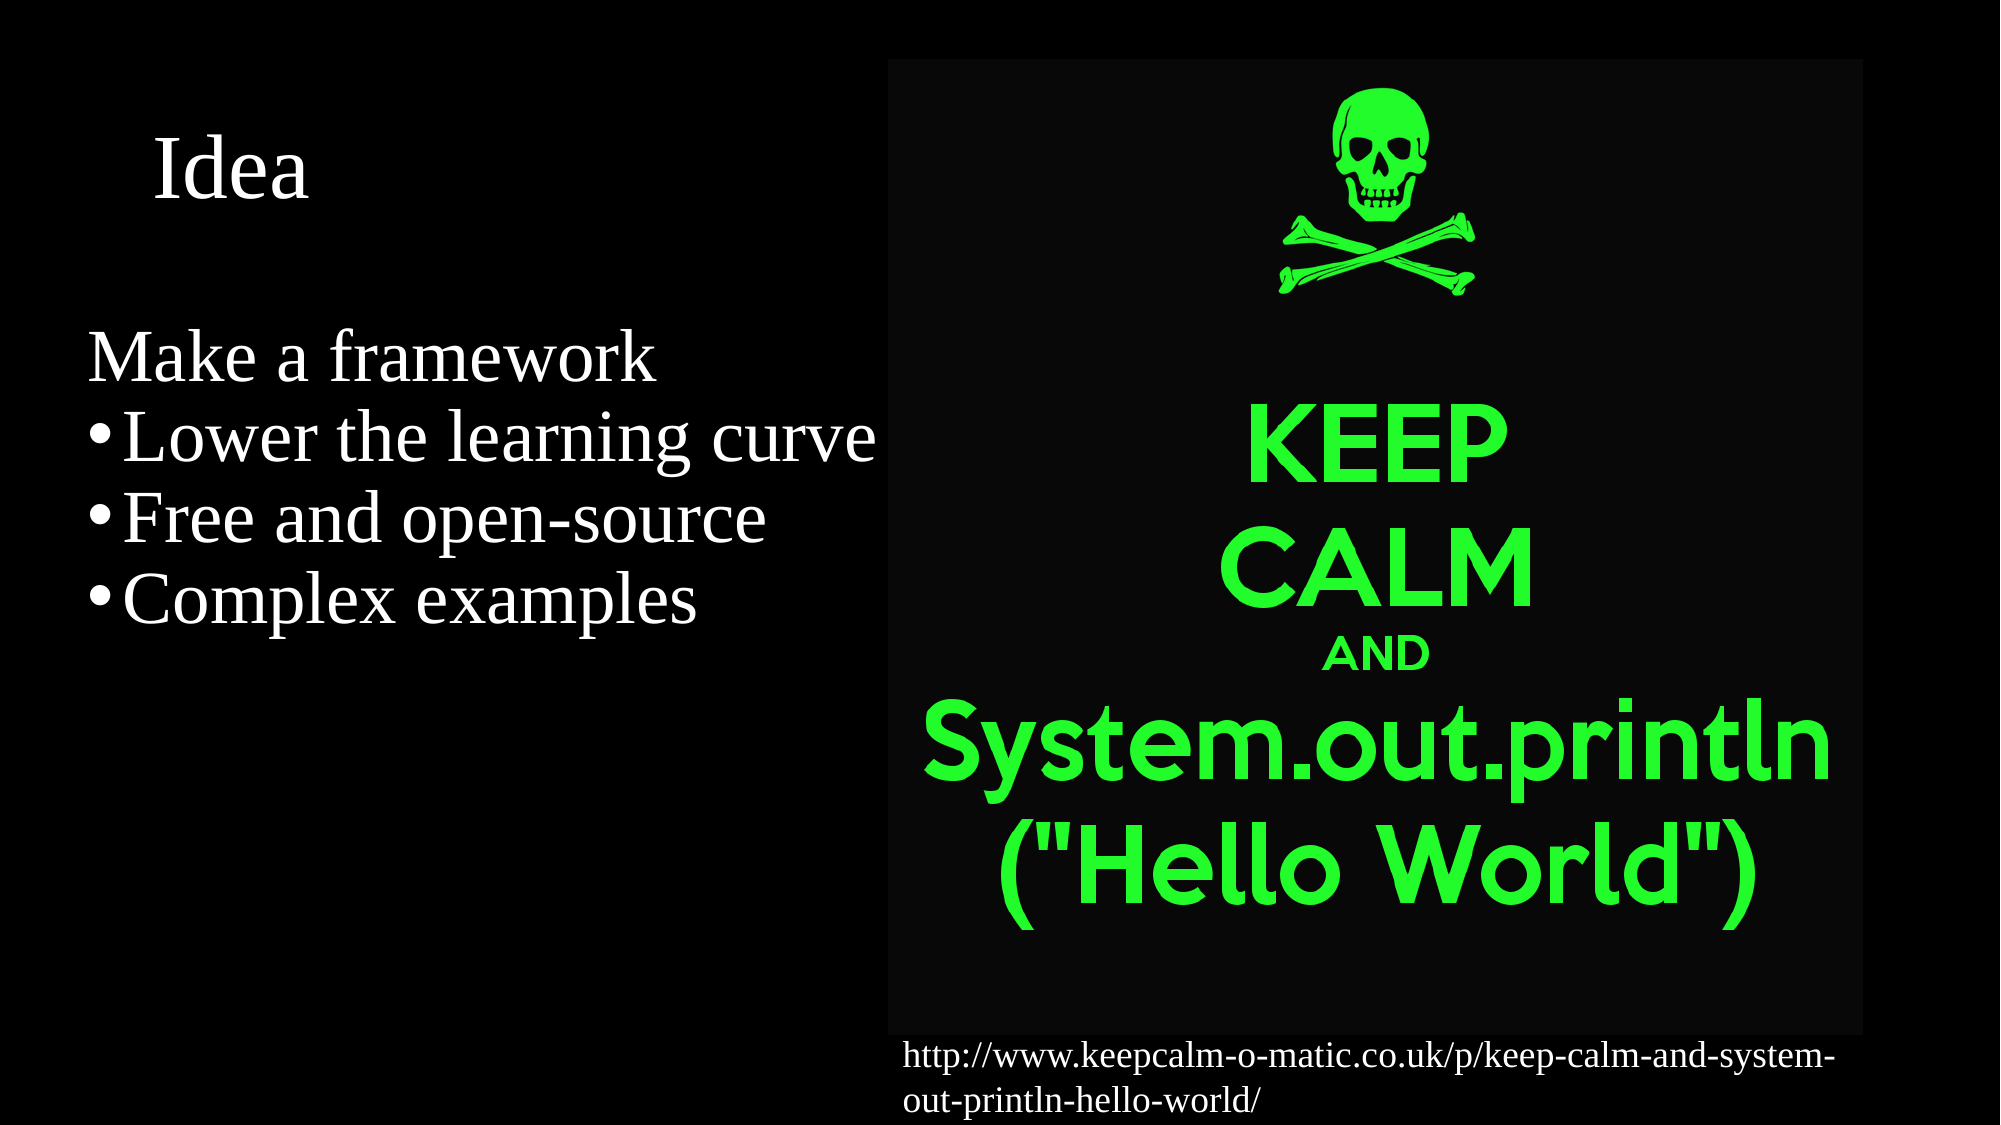

Idea
Make a framework
Lower the learning curve
Free and open-source
Complex examples
http://www.keepcalm-o-matic.co.uk/p/keep-calm-and-system-out-println-hello-world/